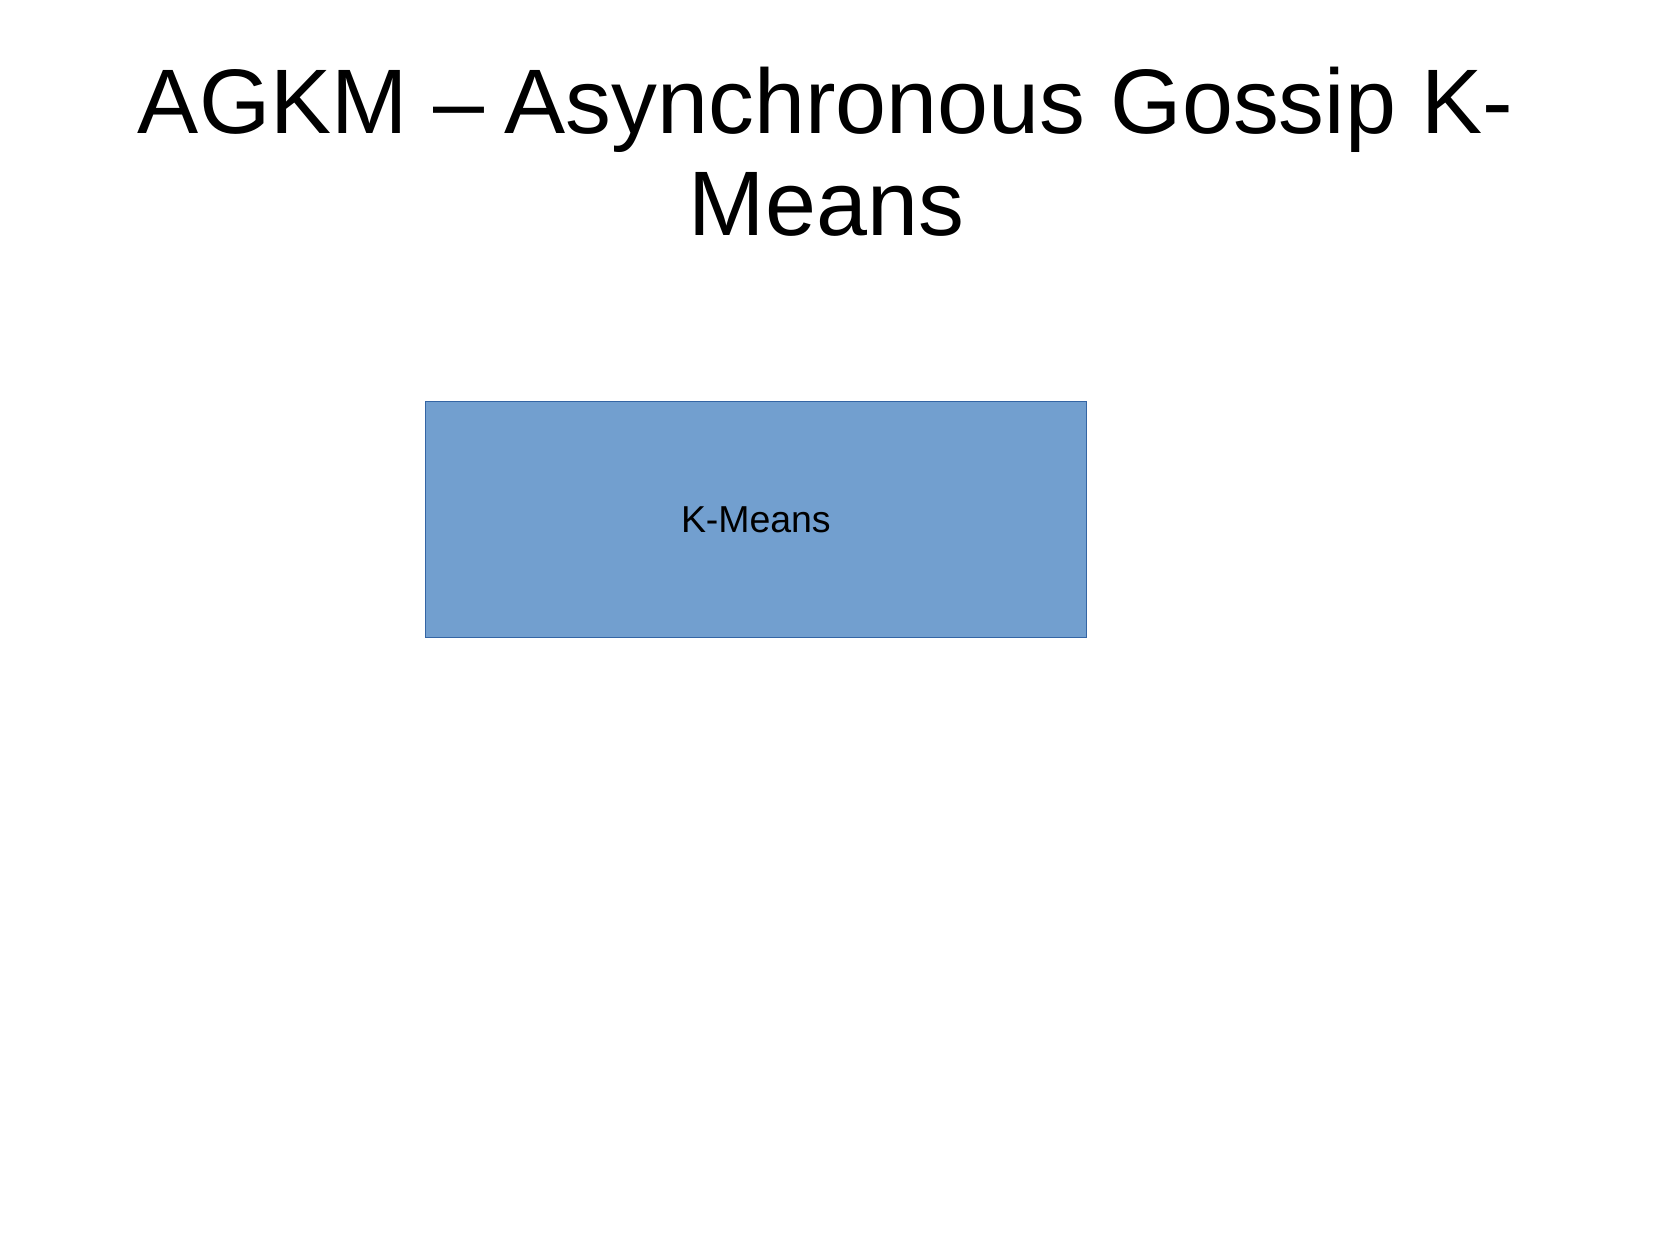

# AGKM – Asynchronous Gossip K-Means
K-Means